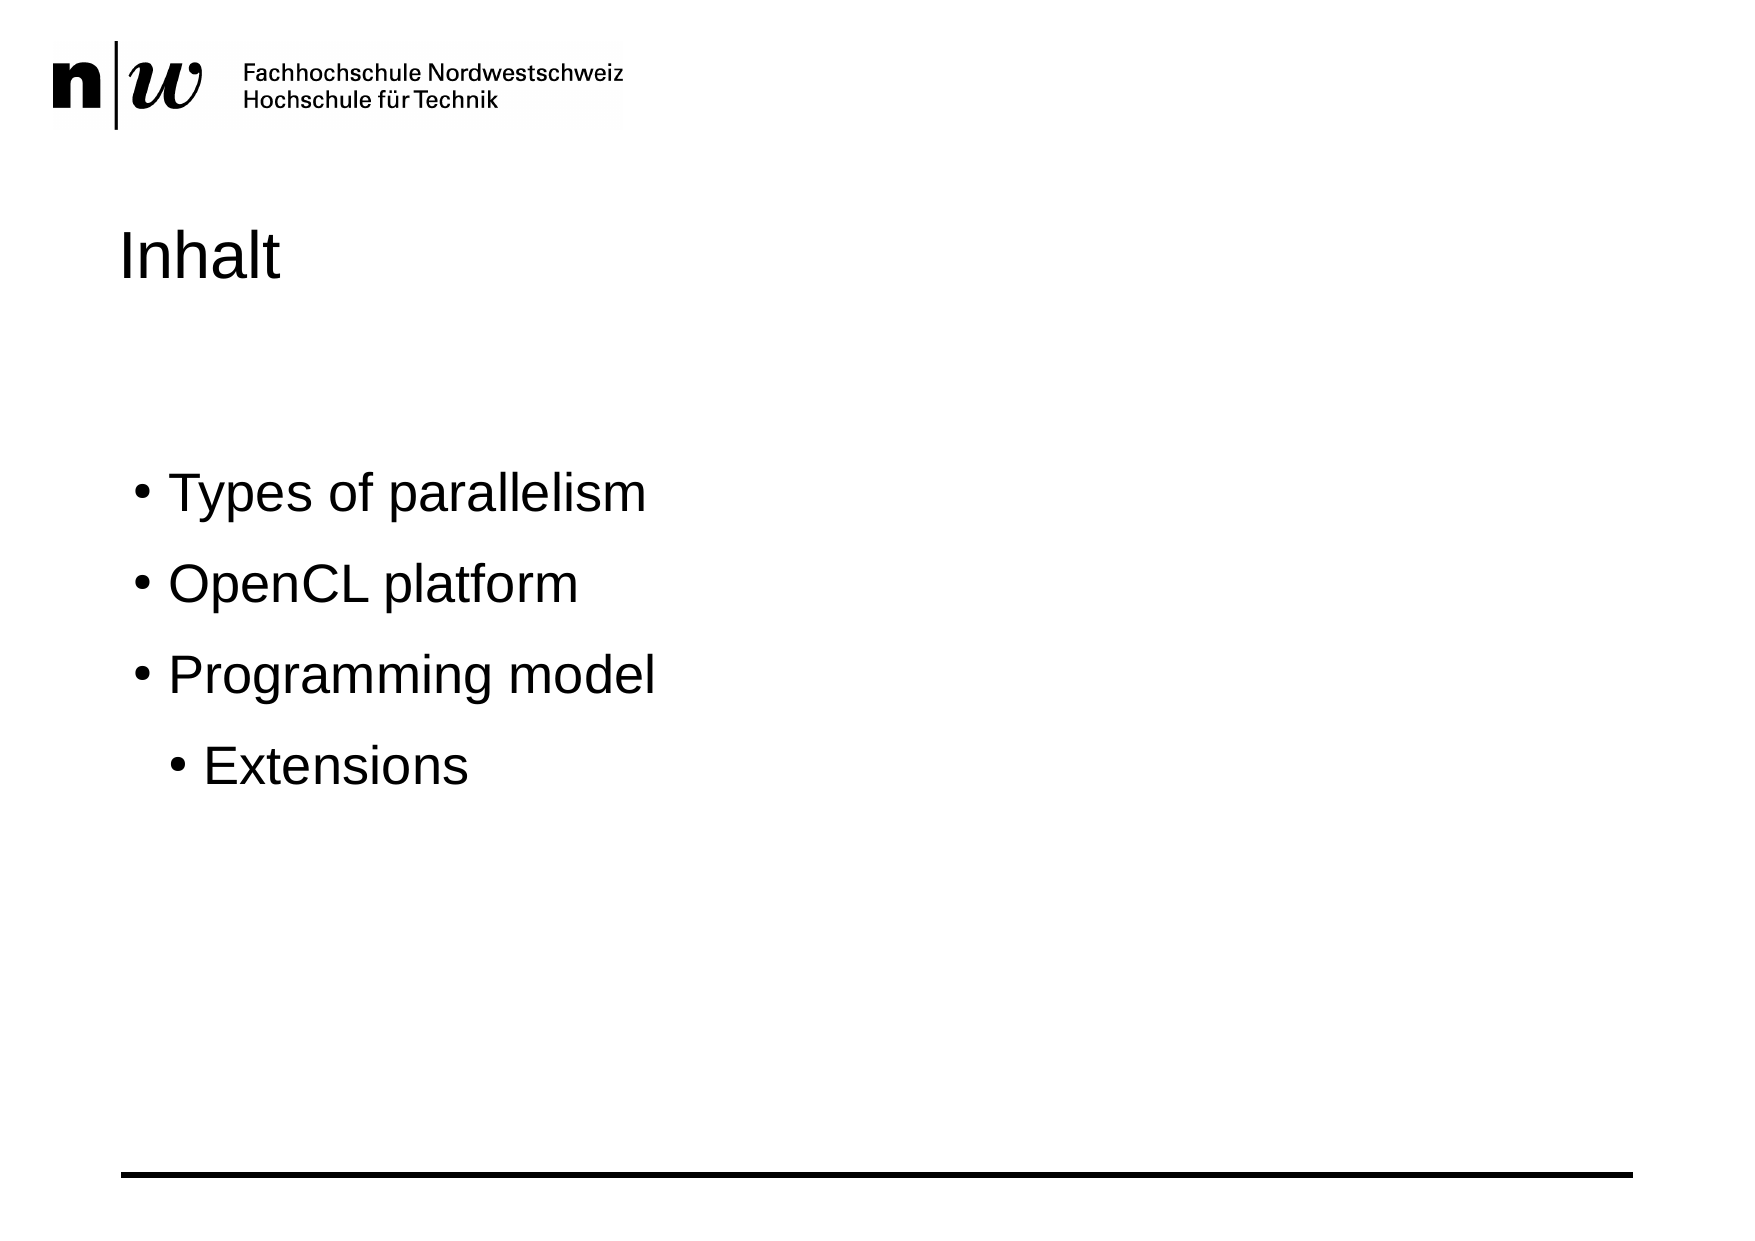

Inhalt
Types of parallelism
OpenCL platform
Programming model
Extensions